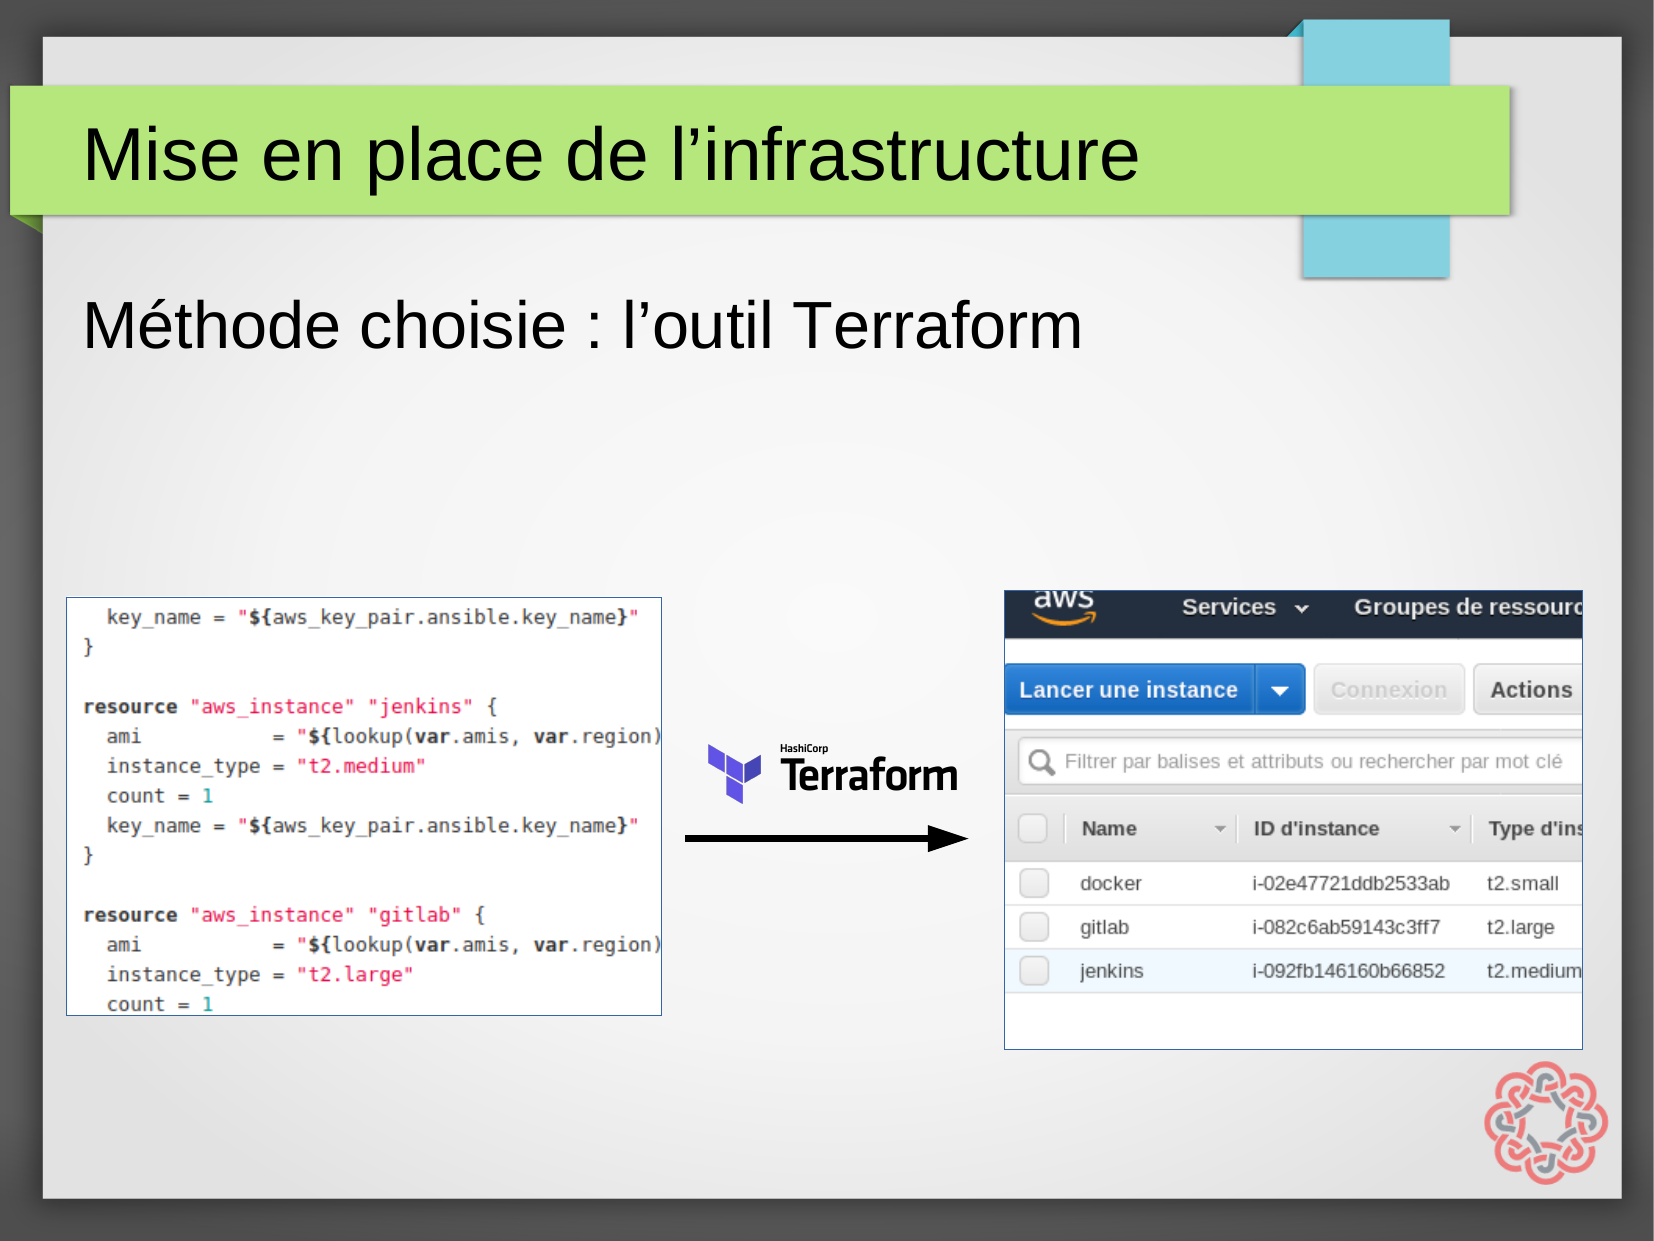

# Mise en place de l’infrastructure
Méthode choisie : l’outil Terraform